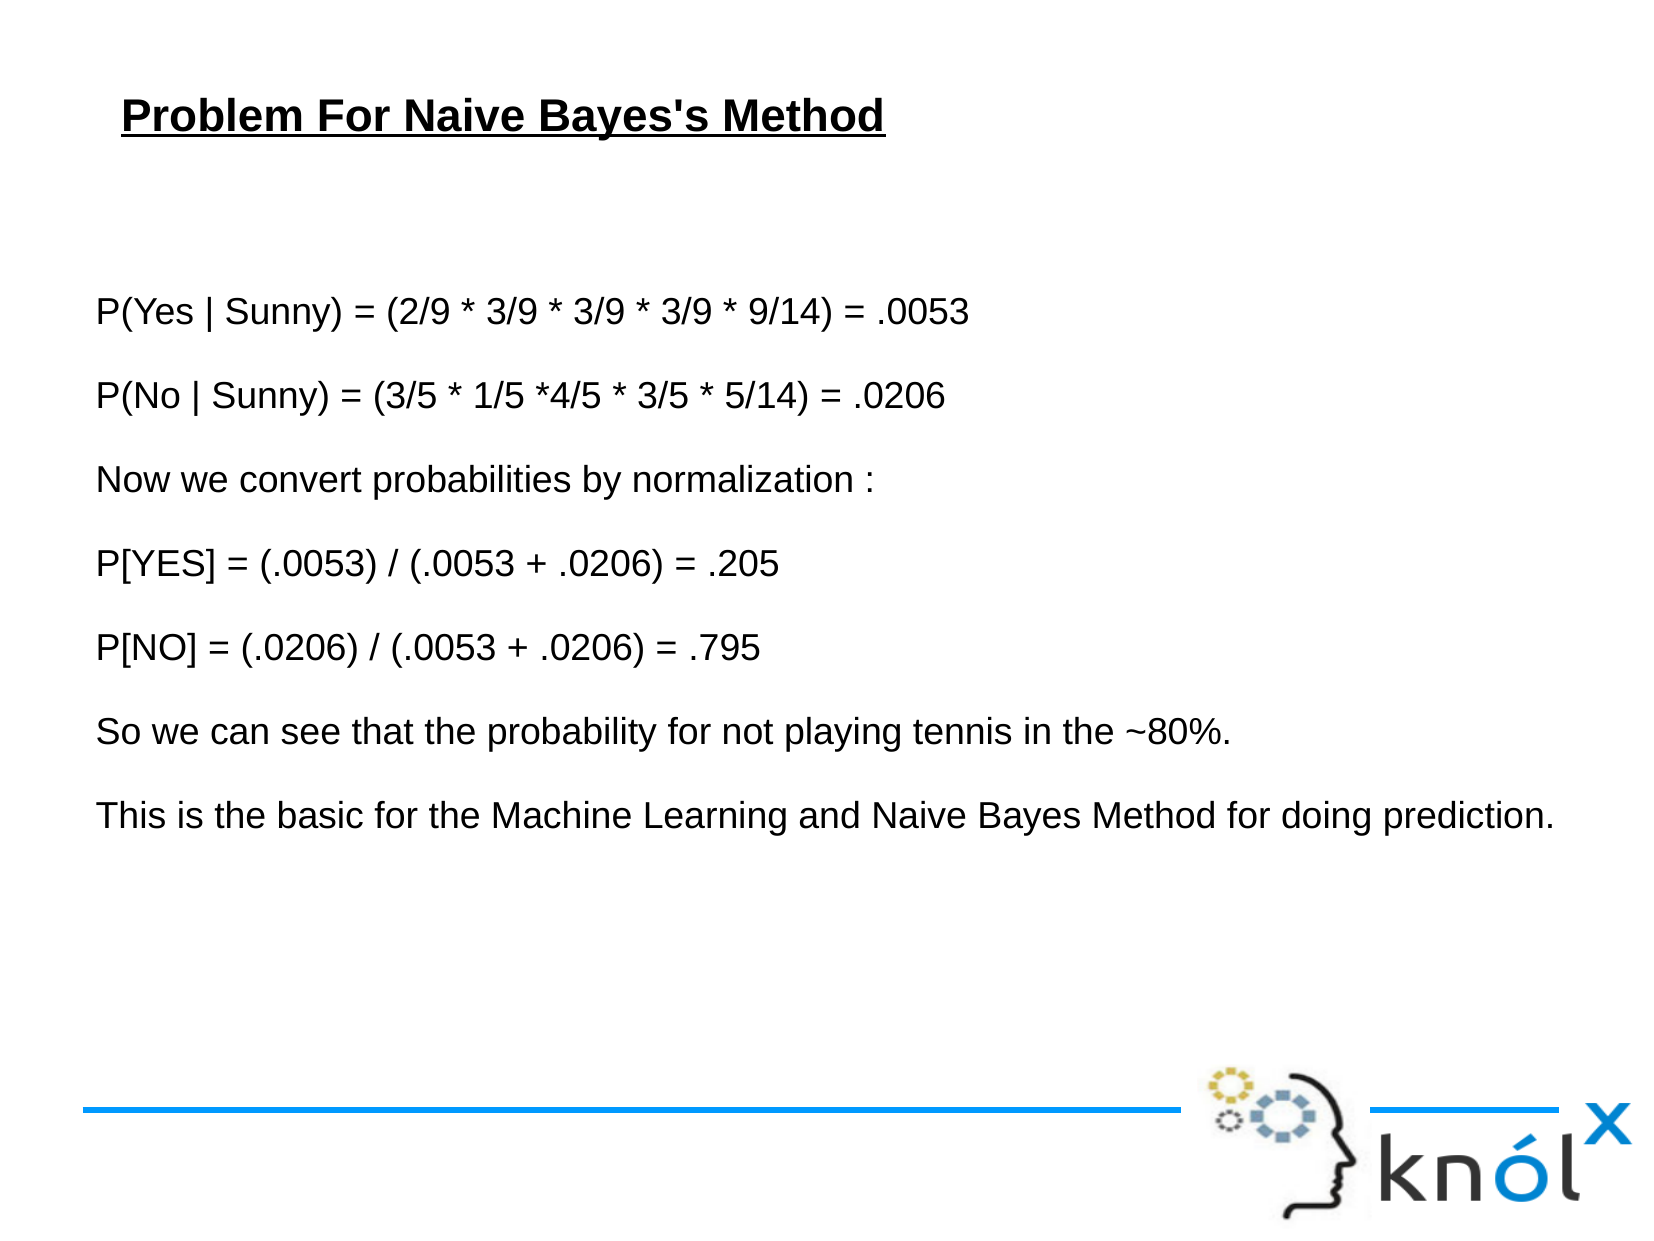

#
Problem For Naive Bayes's Method
P(Yes | Sunny) = (2/9 * 3/9 * 3/9 * 3/9 * 9/14) = .0053
P(No | Sunny) = (3/5 * 1/5 *4/5 * 3/5 * 5/14) = .0206
Now we convert probabilities by normalization :
P[YES] = (.0053) / (.0053 + .0206) = .205
P[NO] = (.0206) / (.0053 + .0206) = .795
So we can see that the probability for not playing tennis in the ~80%.
This is the basic for the Machine Learning and Naive Bayes Method for doing prediction.